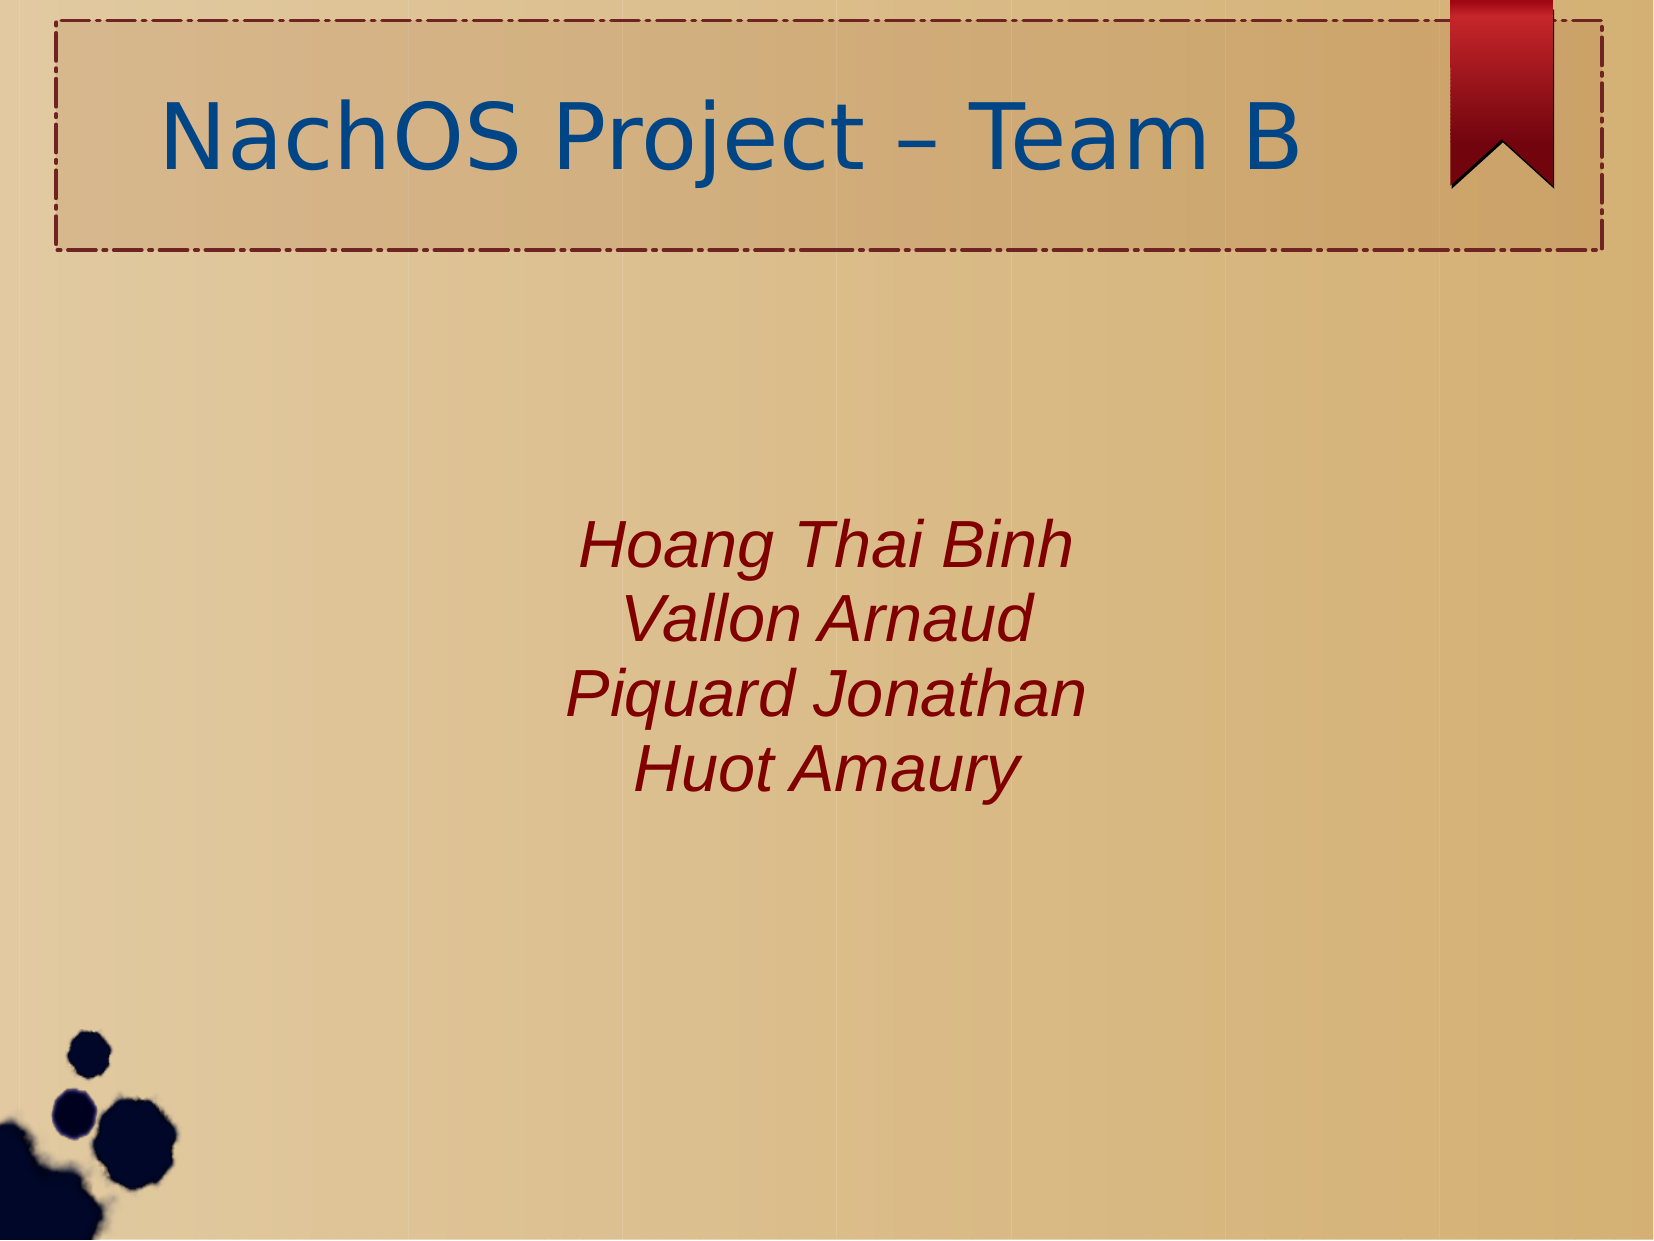

# NachOS Project – Team B
Hoang Thai Binh
Vallon Arnaud
Piquard Jonathan
Huot Amaury